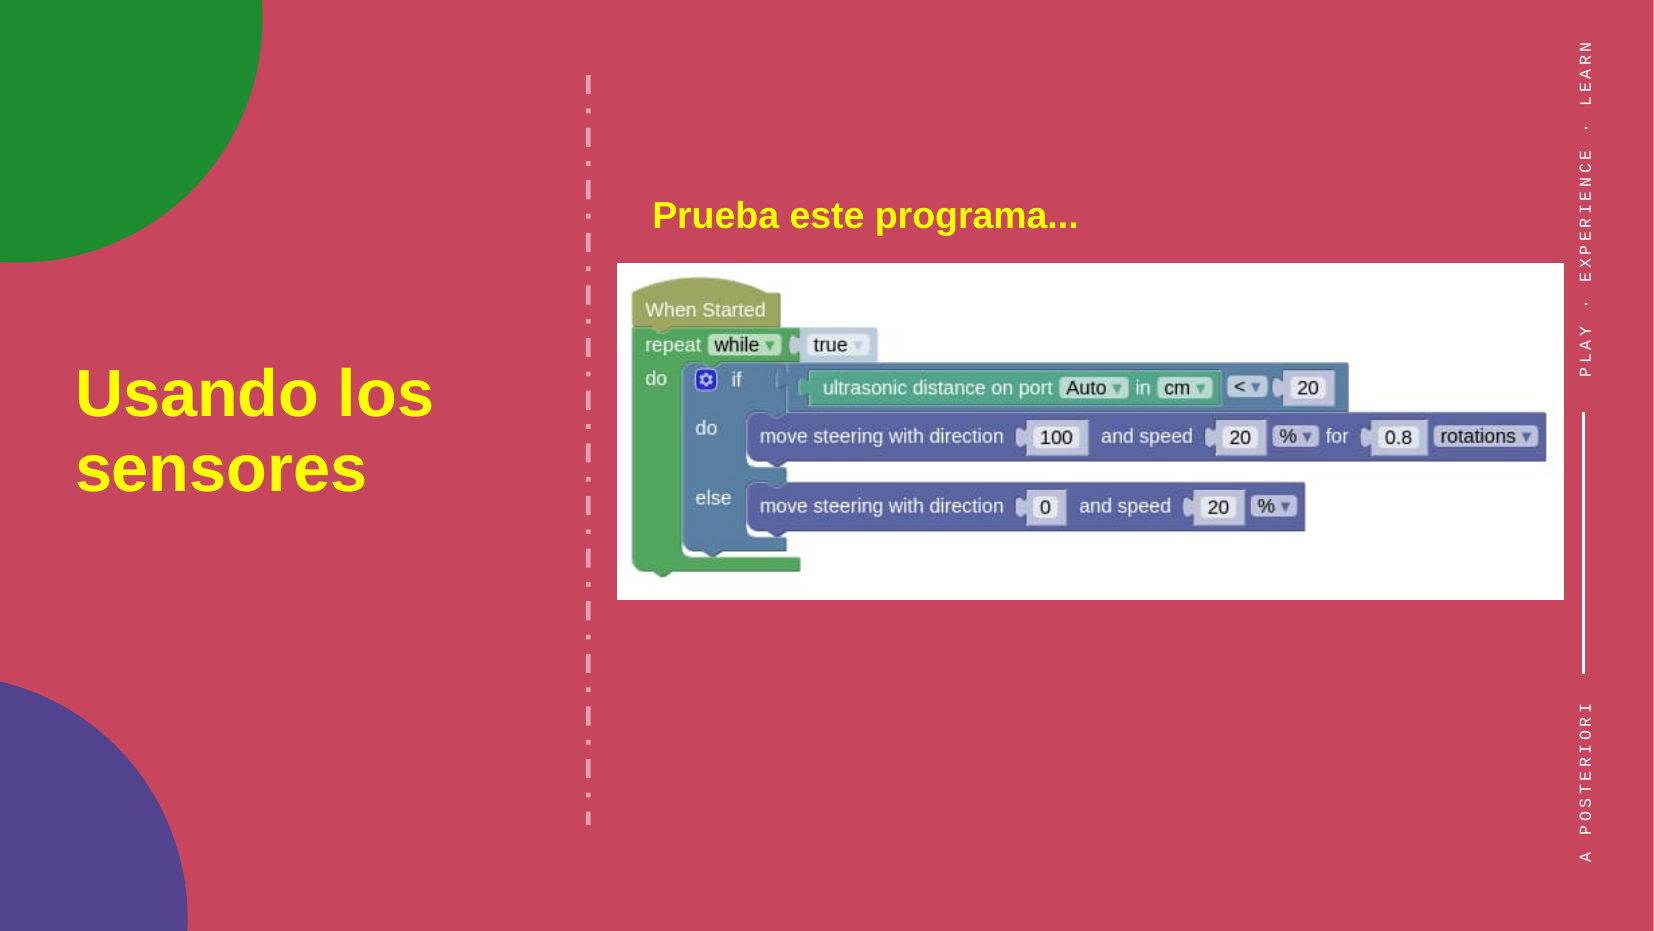

Prueba este programa...
# Usando los sensores